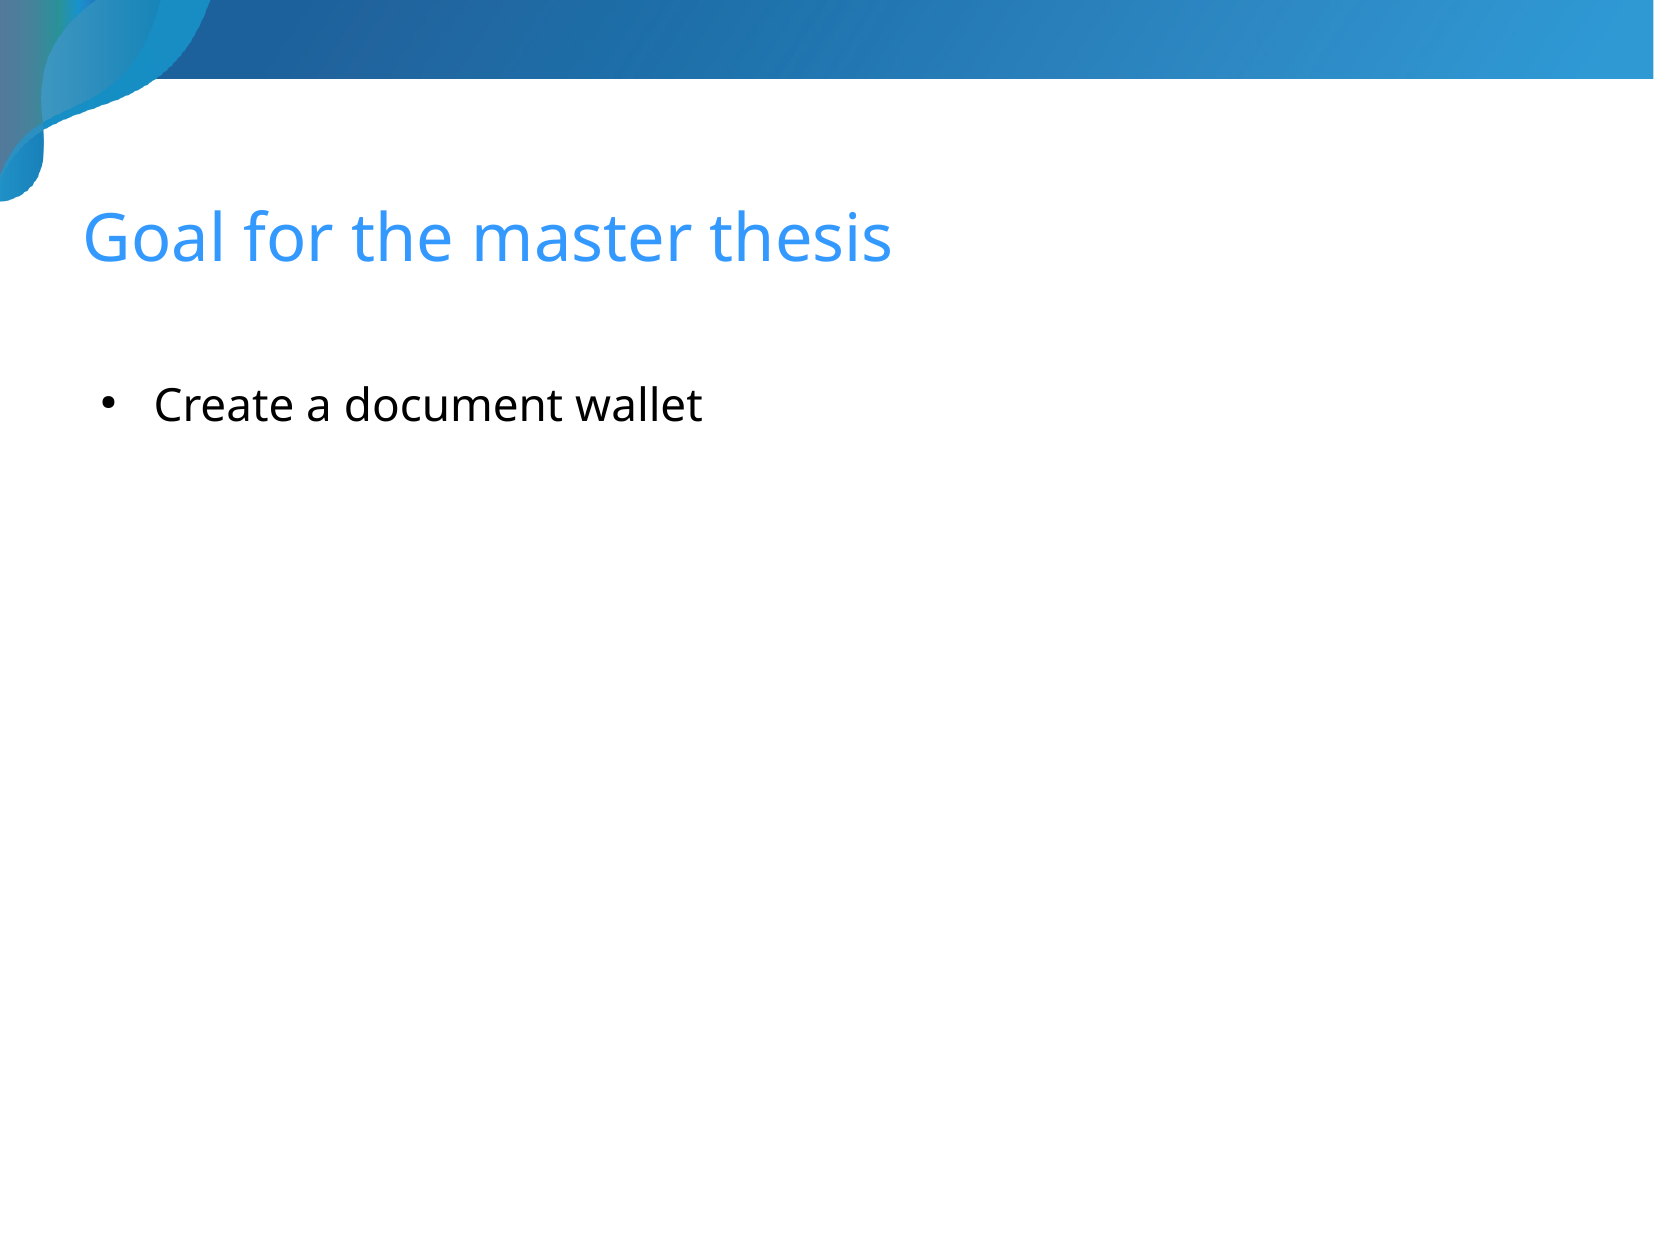

# Goal for the master thesis
Create a document wallet